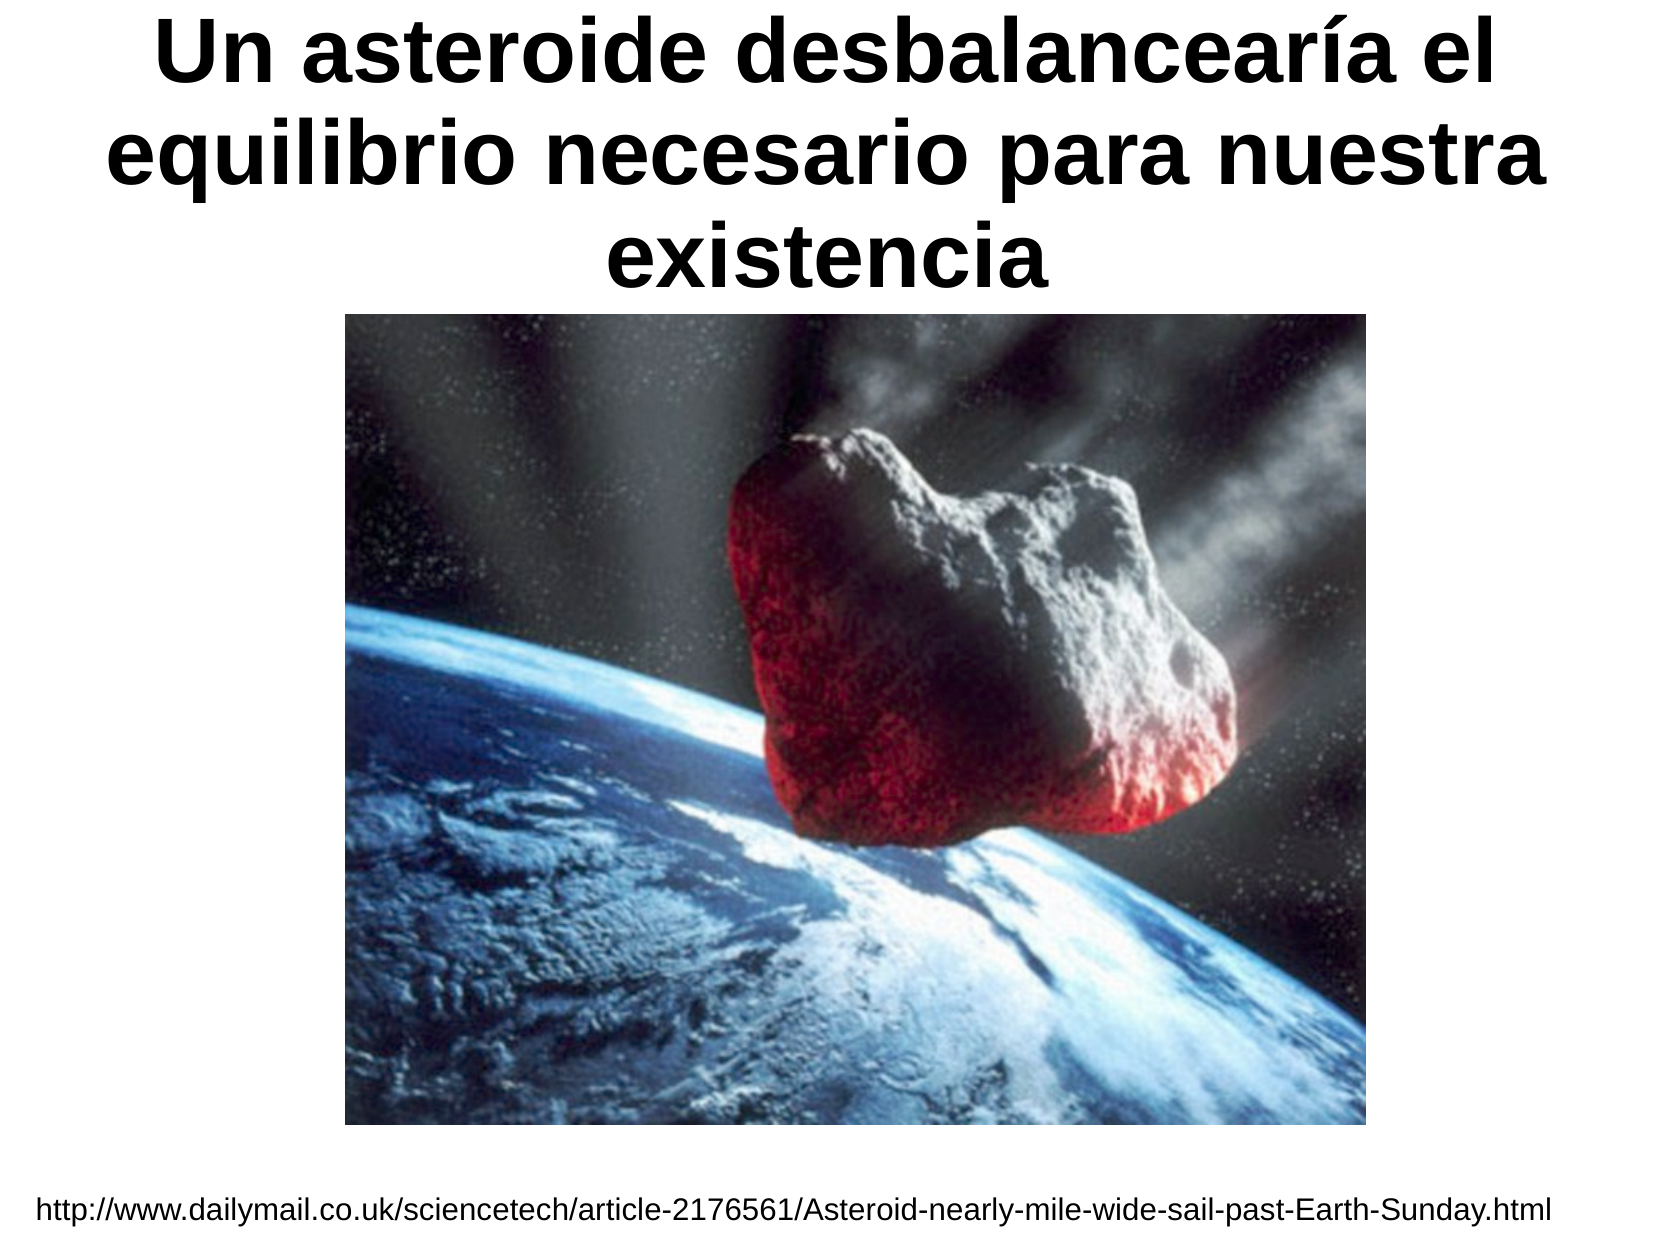

# Un asteroide desbalancearía el equilibrio necesario para nuestra existencia
http://www.dailymail.co.uk/sciencetech/article-2176561/Asteroid-nearly-mile-wide-sail-past-Earth-Sunday.html